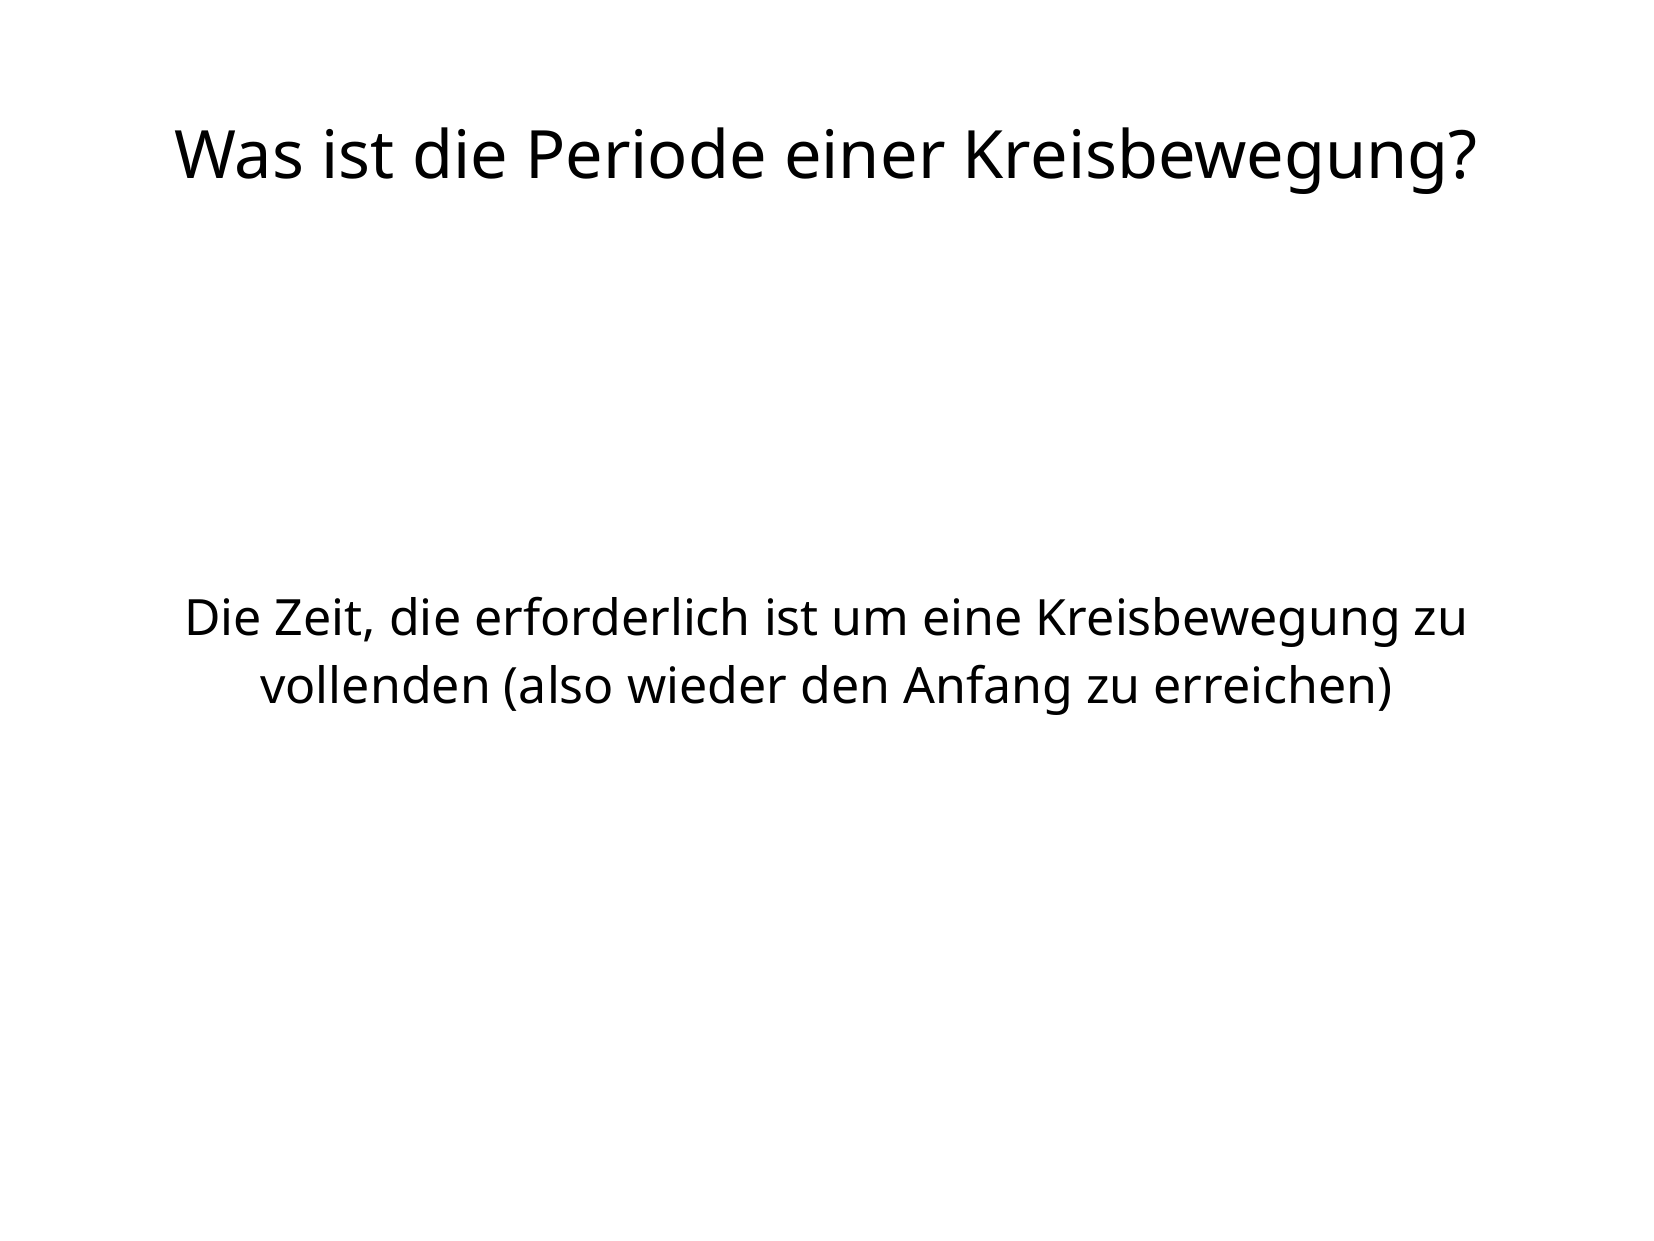

# Was ist die Periode einer Kreisbewegung?
Die Zeit, die erforderlich ist um eine Kreisbewegung zu vollenden (also wieder den Anfang zu erreichen)